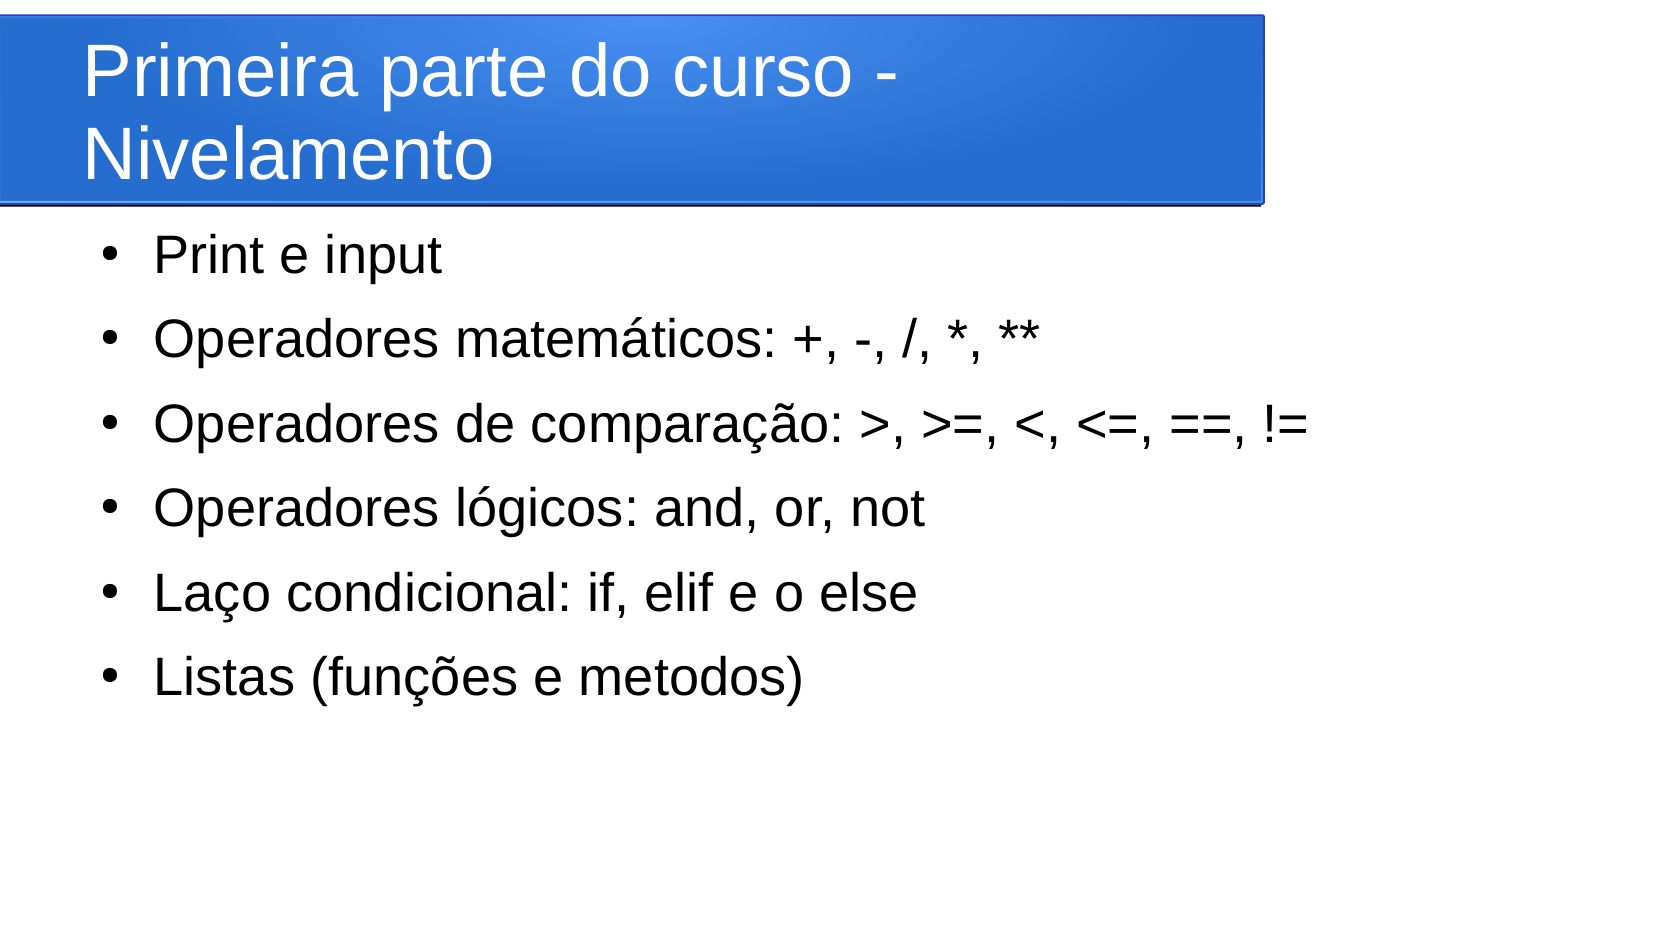

# Primeira parte do curso - Nivelamento
Print e input
Operadores matemáticos: +, -, /, *, **
Operadores de comparação: >, >=, <, <=, ==, !=
Operadores lógicos: and, or, not
Laço condicional: if, elif e o else
Listas (funções e metodos)